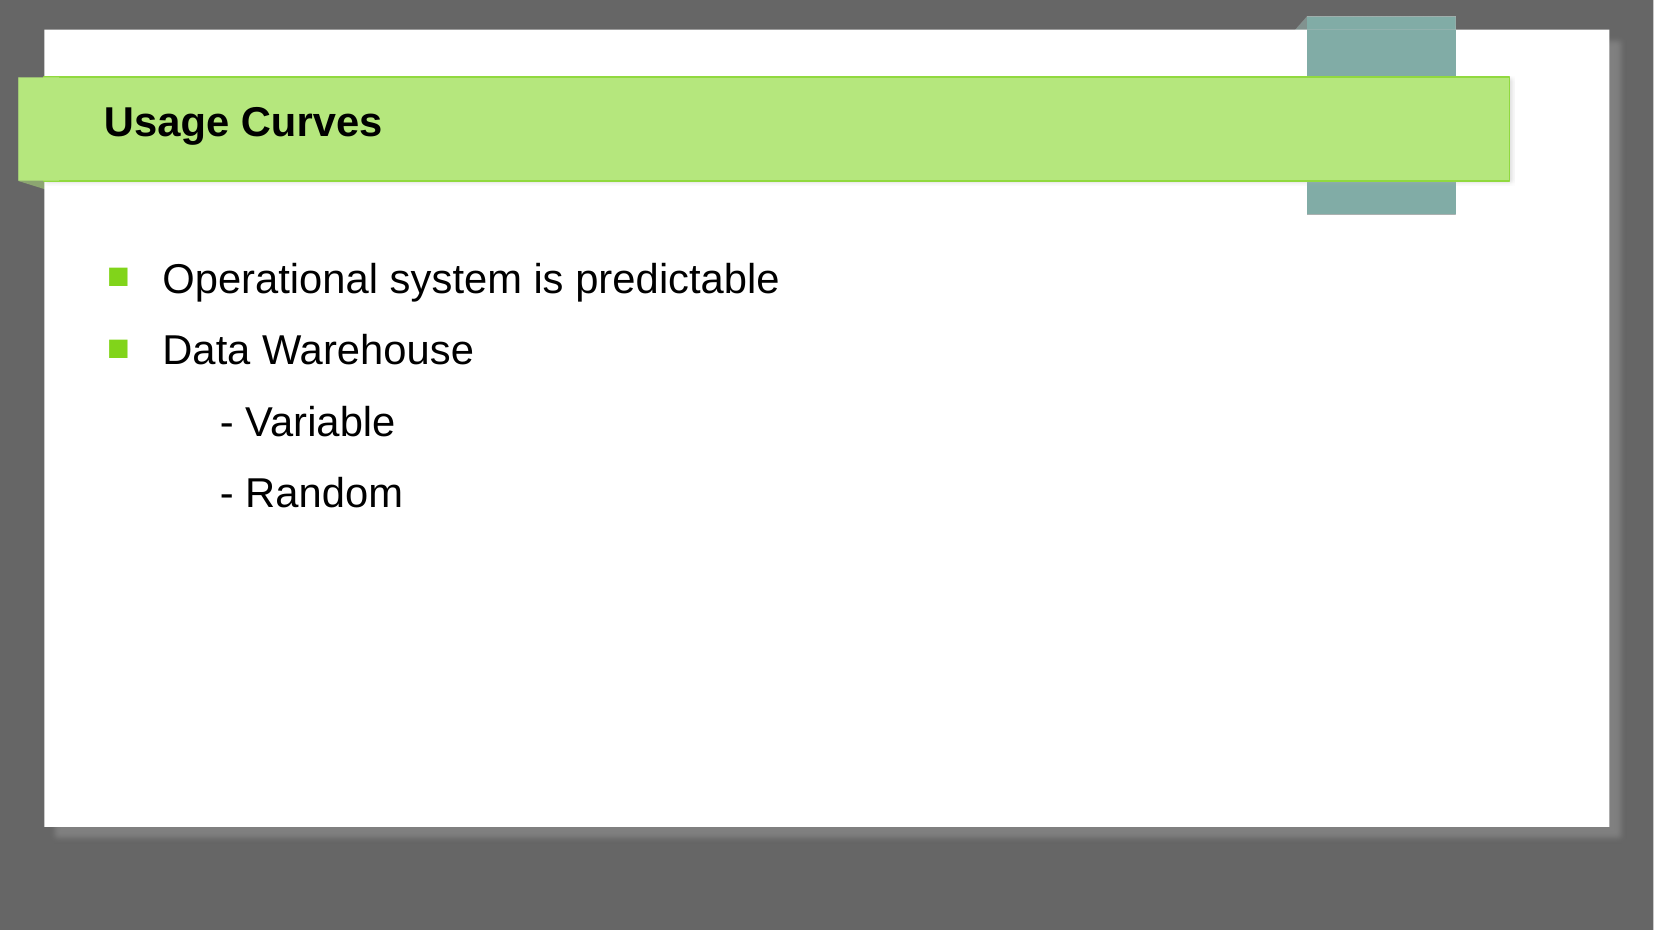

Usage Curves
Operational system is predictable
Data Warehouse
 - Variable
 - Random